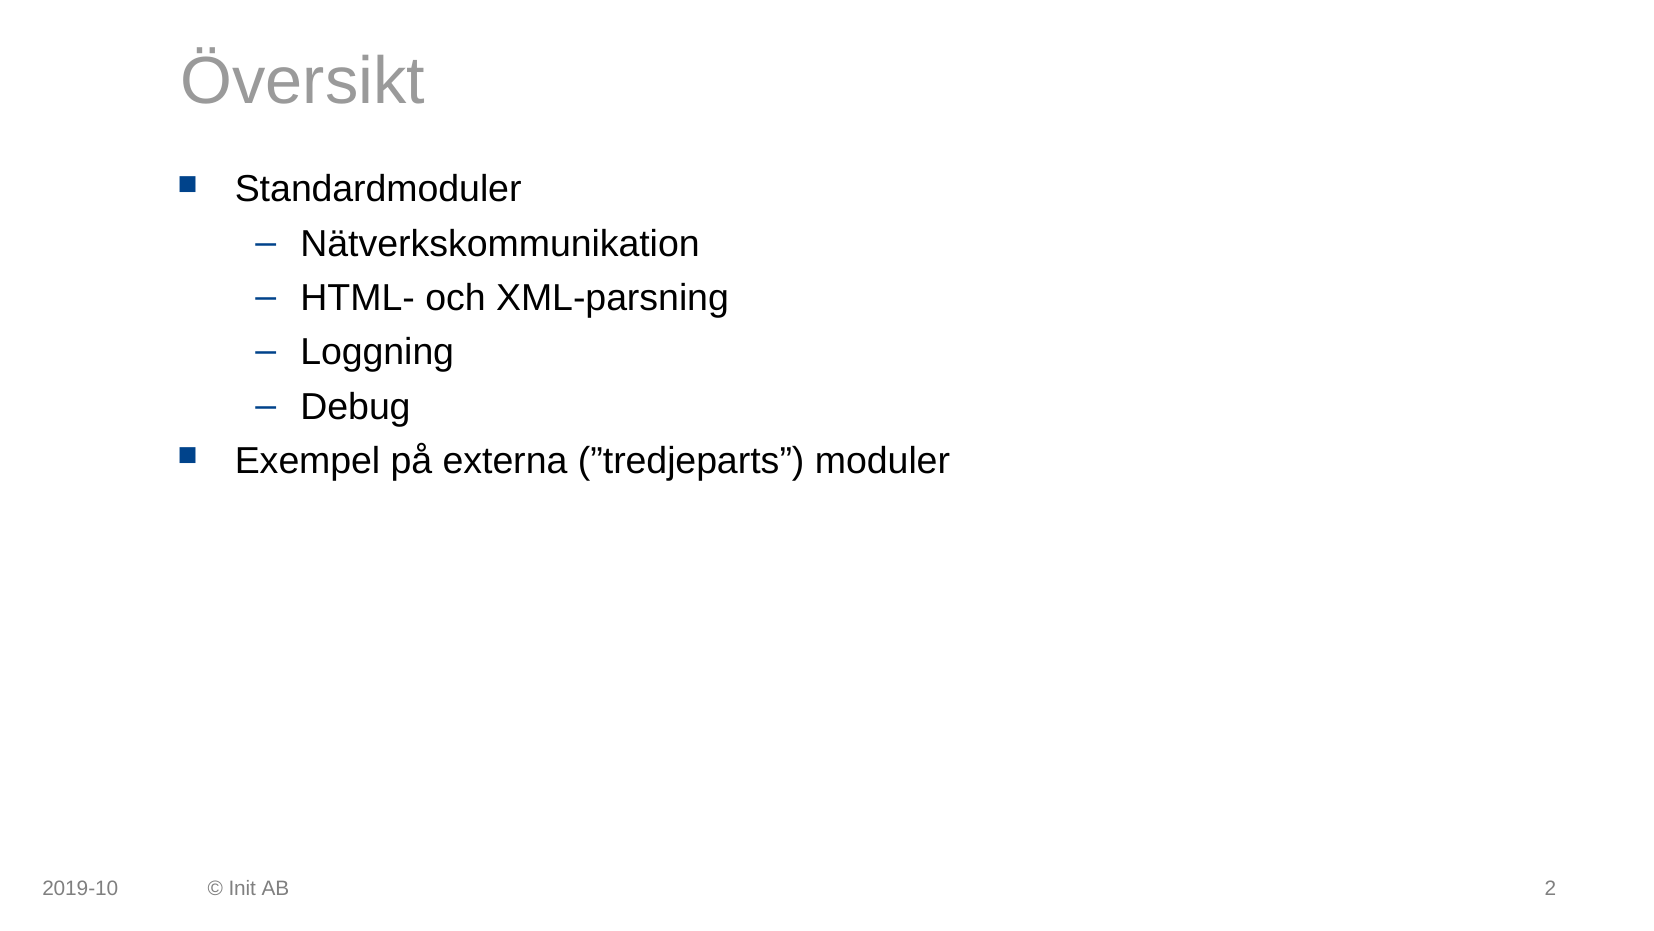

Översikt
Standardmoduler
Nätverkskommunikation
HTML- och XML-parsning
Loggning
Debug
Exempel på externa (”tredjeparts”) moduler
2019-10
© Init AB